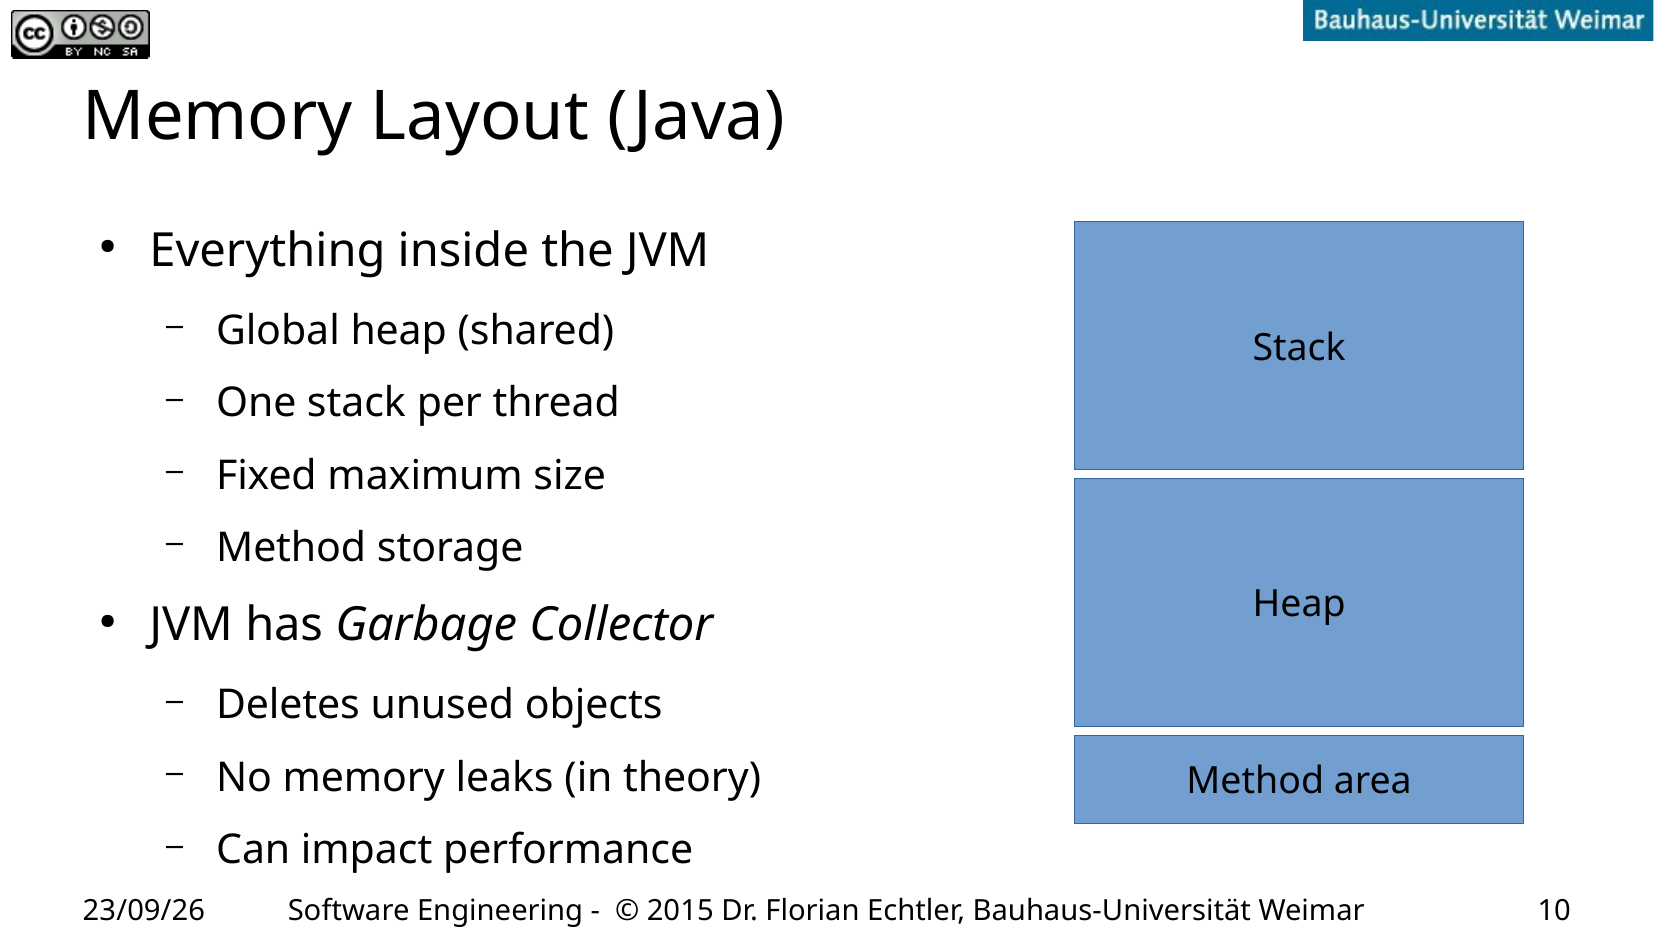

# Memory Layout (Java)
Everything inside the JVM
Global heap (shared)
One stack per thread
Fixed maximum size
Method storage
JVM has Garbage Collector
Deletes unused objects
No memory leaks (in theory)
Can impact performance
Stack
Heap
Method area
Software Engineering - © 2015 Dr. Florian Echtler, Bauhaus-Universität Weimar
10